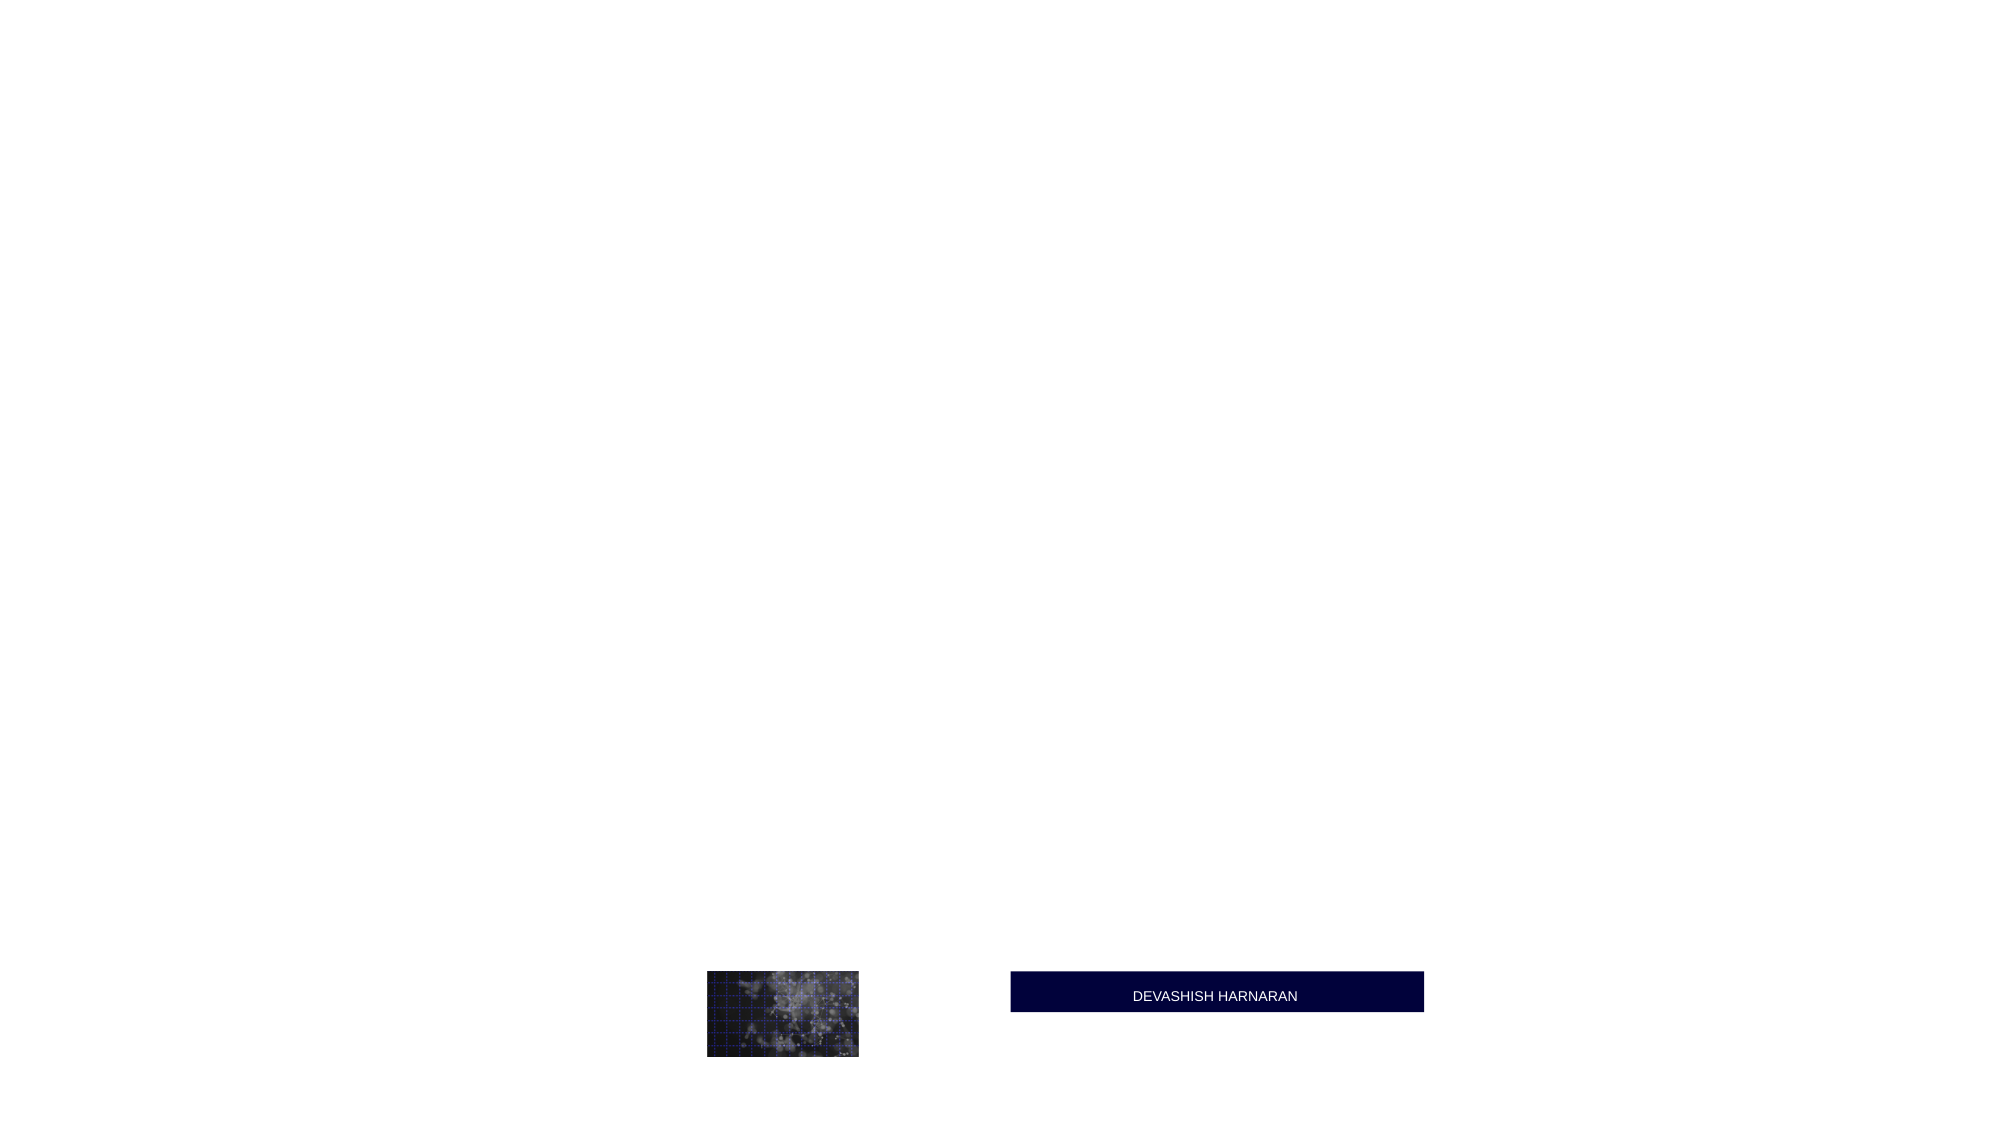

# The Era of “Traders”: How the new-gen is generating an Income?
Devashish harnaran